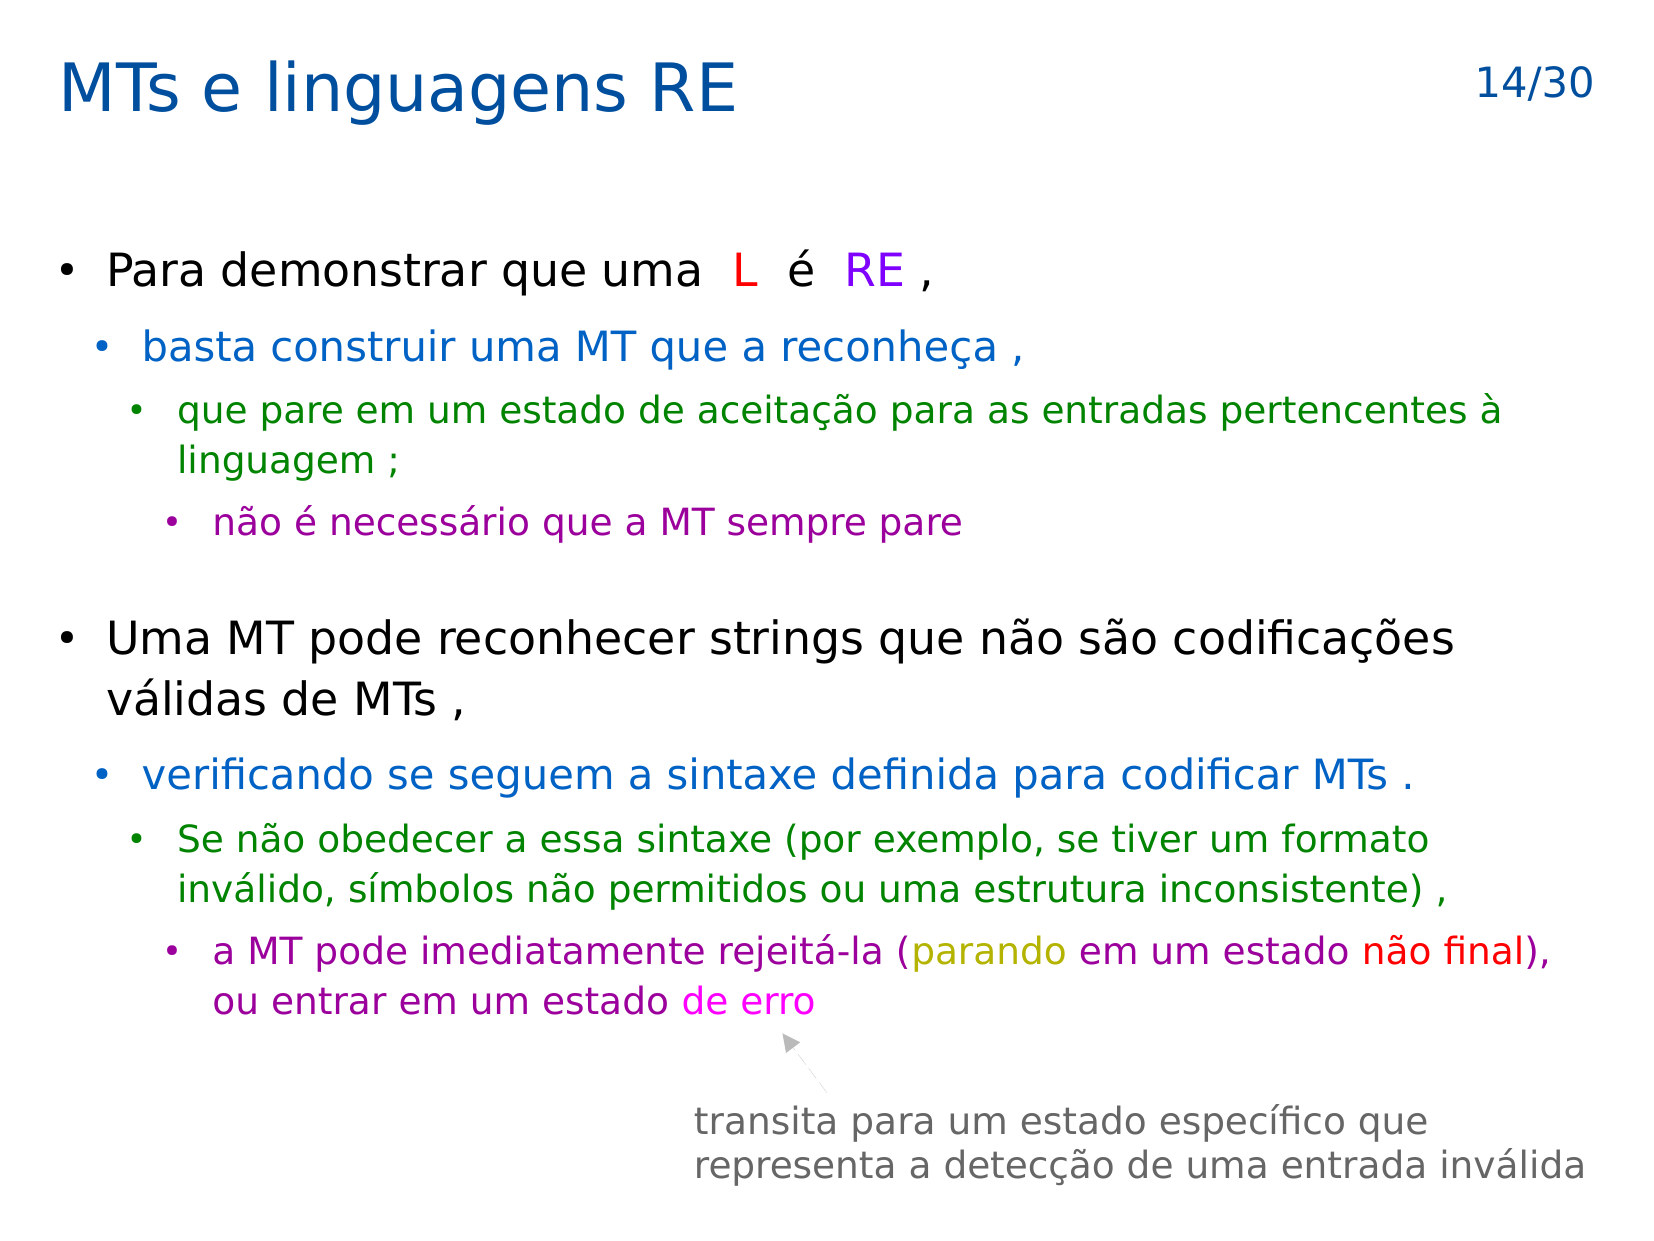

# MTs e linguagens RE
14
Para demonstrar que uma L é RE ,
basta construir uma MT que a reconheça ,
que pare em um estado de aceitação para as entradas pertencentes à linguagem ;
não é necessário que a MT sempre pare
Uma MT pode reconhecer strings que não são codificações válidas de MTs ,
verificando se seguem a sintaxe definida para codificar MTs .
Se não obedecer a essa sintaxe (por exemplo, se tiver um formato inválido, símbolos não permitidos ou uma estrutura inconsistente) ,
a MT pode imediatamente rejeitá-la (parando em um estado não final), ou entrar em um estado de erro
transita para um estado específico que representa a detecção de uma entrada inválida